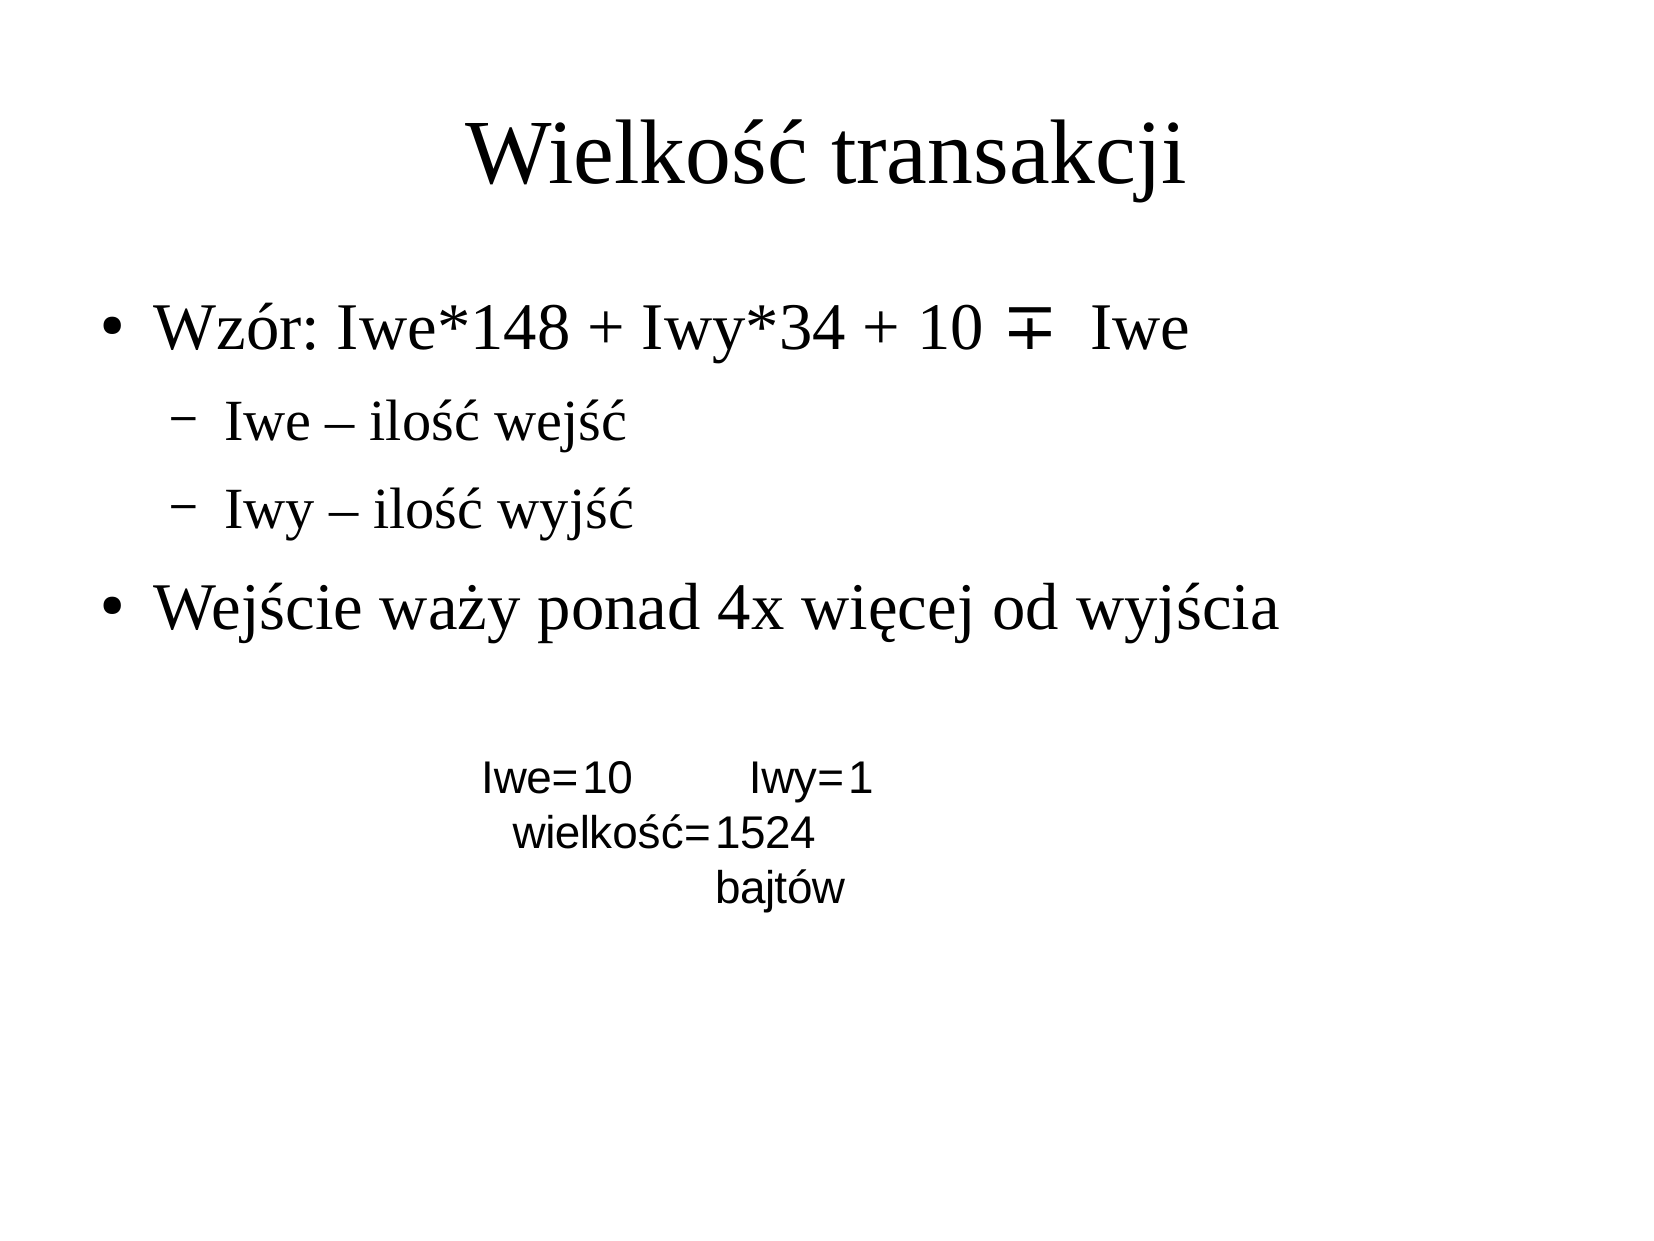

# Wielkość transakcji
Wzór: Iwe*148 + Iwy*34 + 10 ∓ Iwe
Iwe – ilość wejść
Iwy – ilość wyjść
Wejście waży ponad 4x więcej od wyjścia